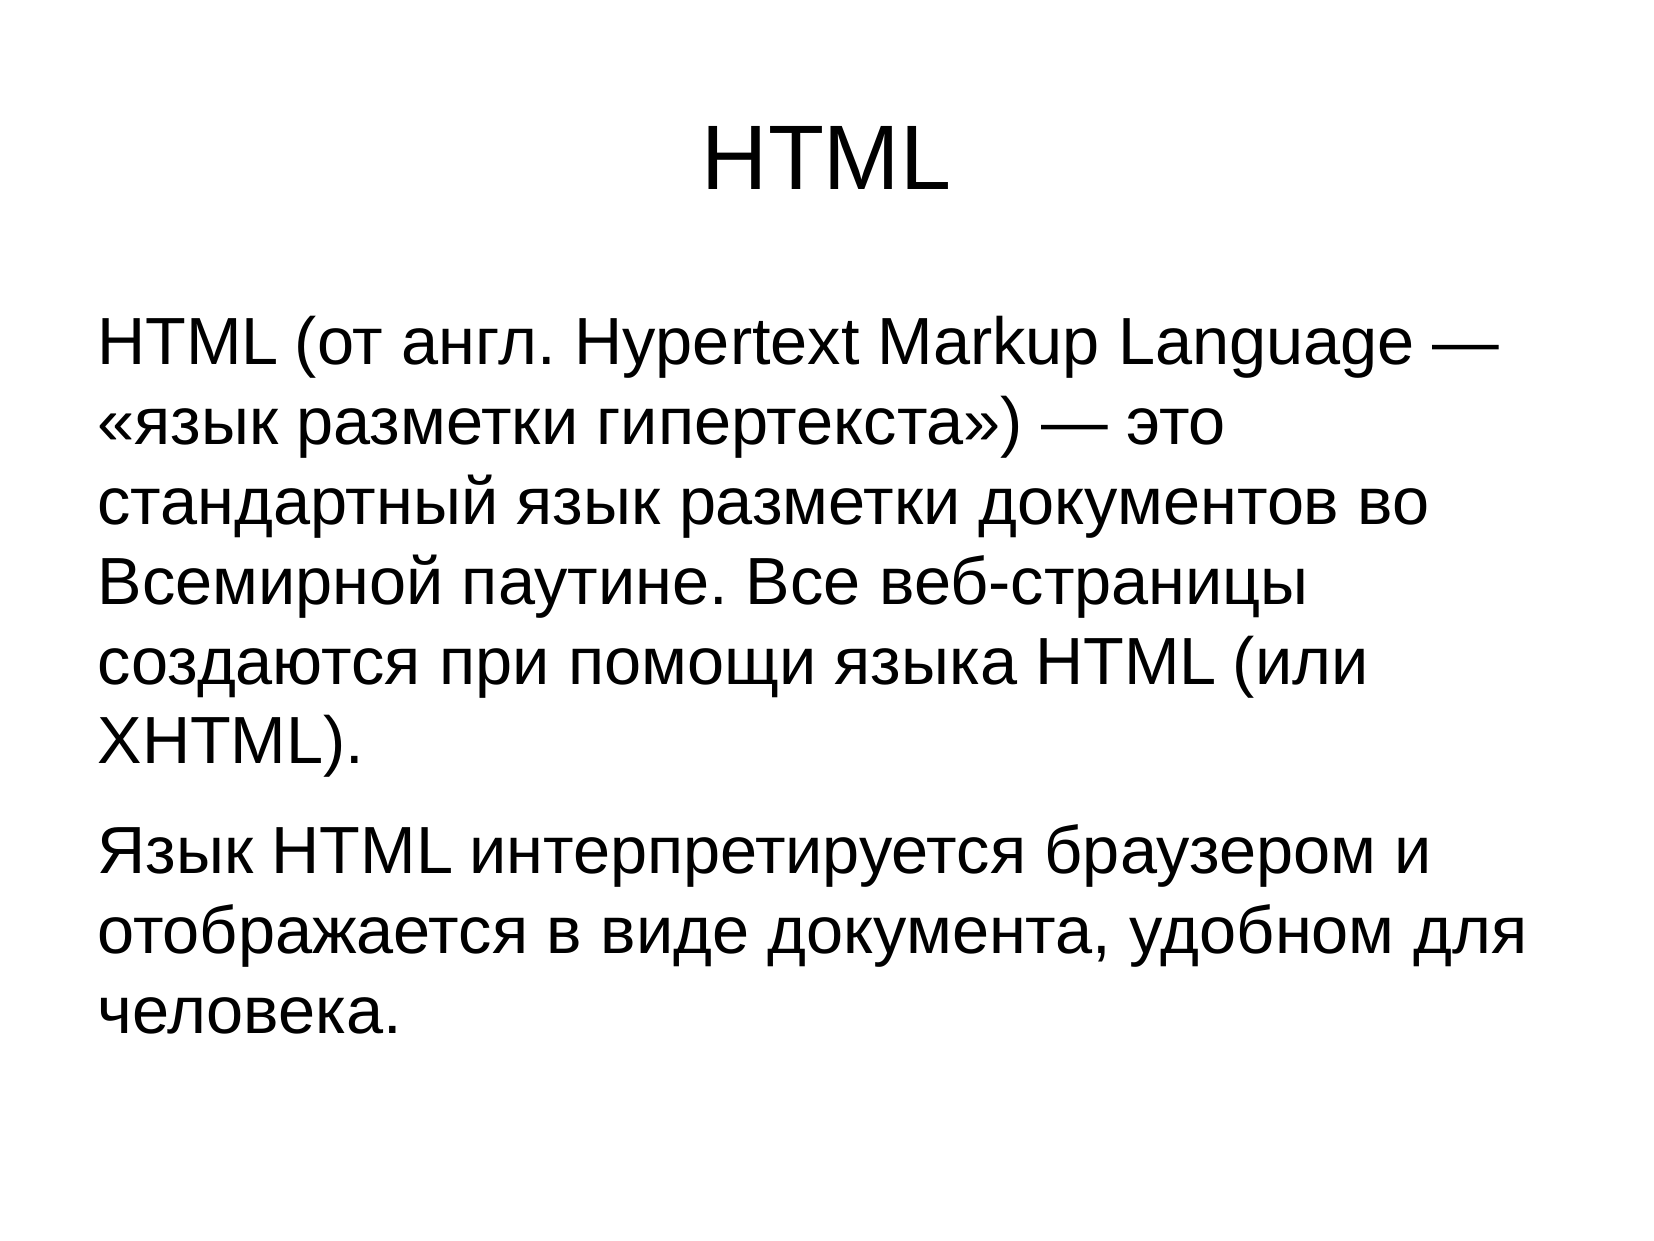

# HTML
HTML (от англ. Hypertext Markup Language — «язык разметки гипертекста») — это стандартный язык разметки документов во Всемирной паутине. Все веб-страницы создаются при помощи языка HTML (или XHTML).
Язык HTML интерпретируется браузером и отображается в виде документа, удобном для человека.